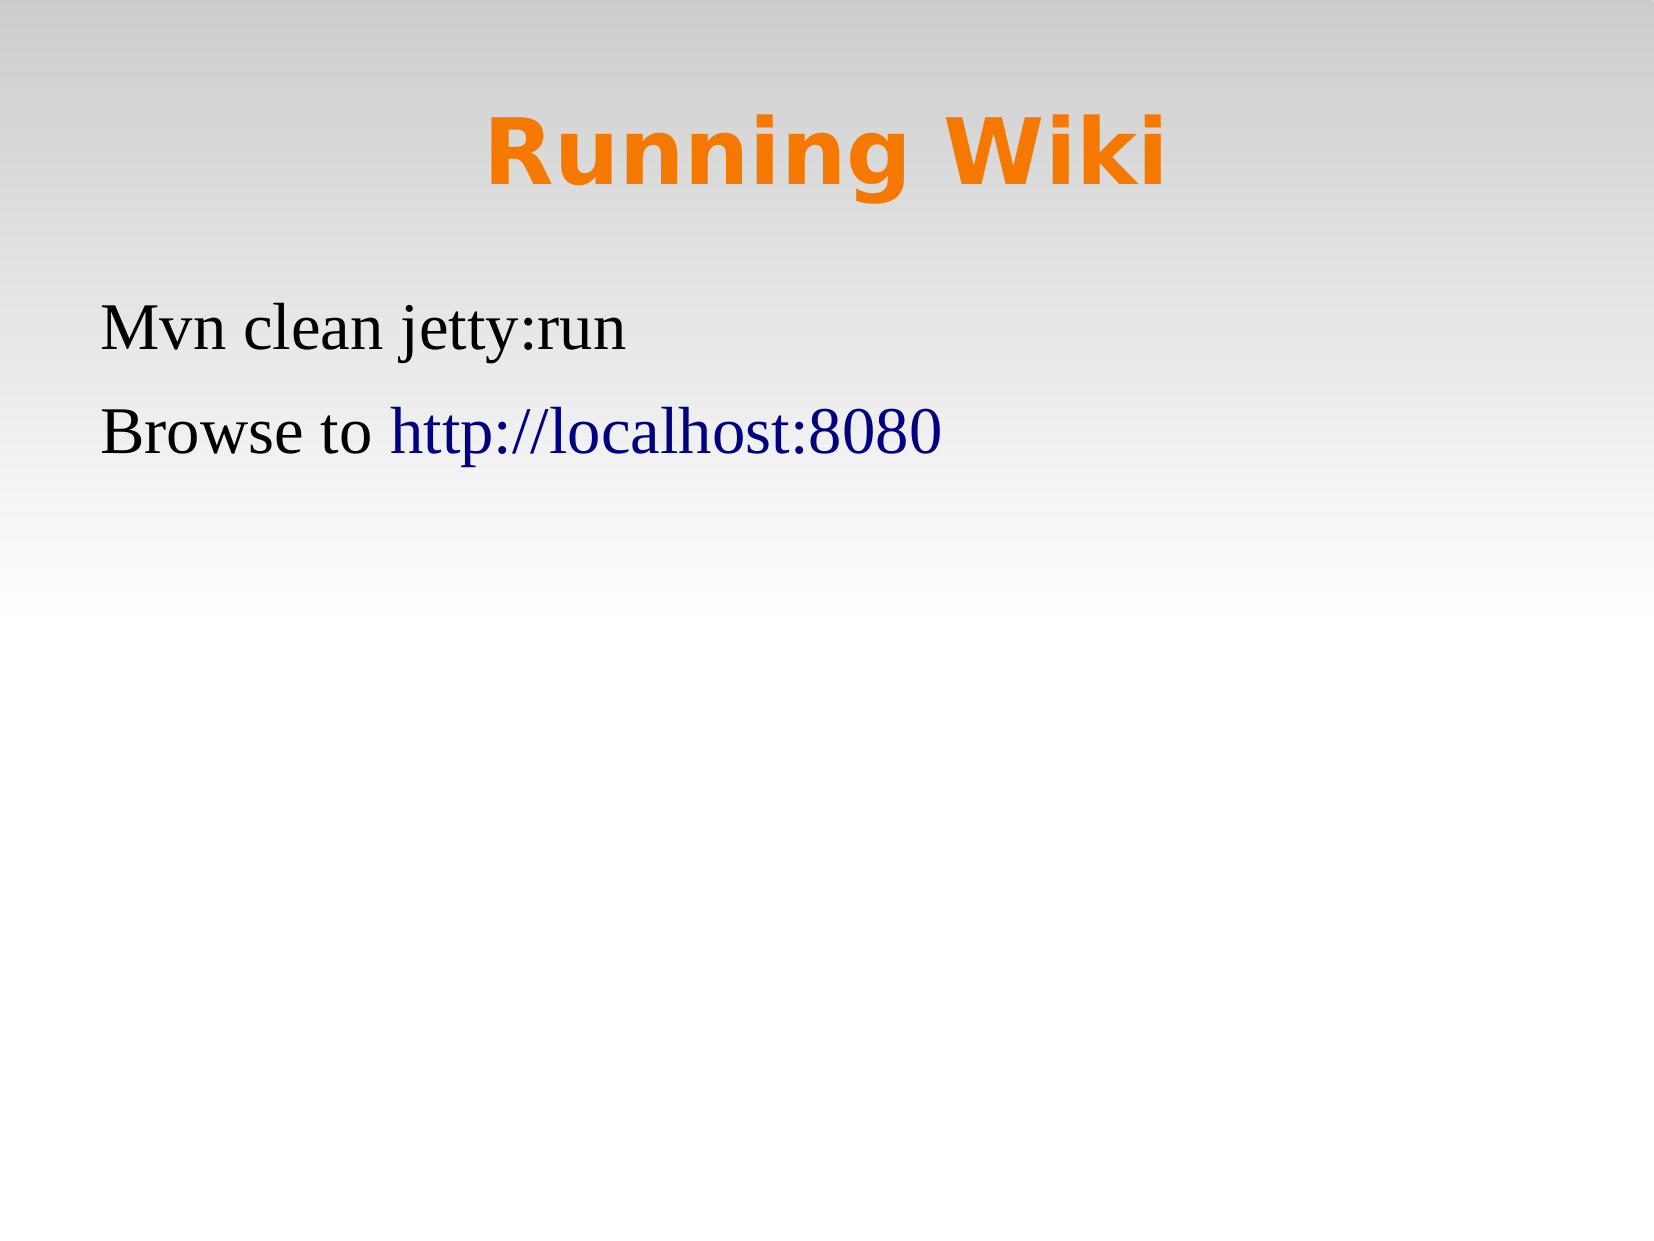

# Running Wiki
Mvn clean jetty:run
Browse to http://localhost:8080